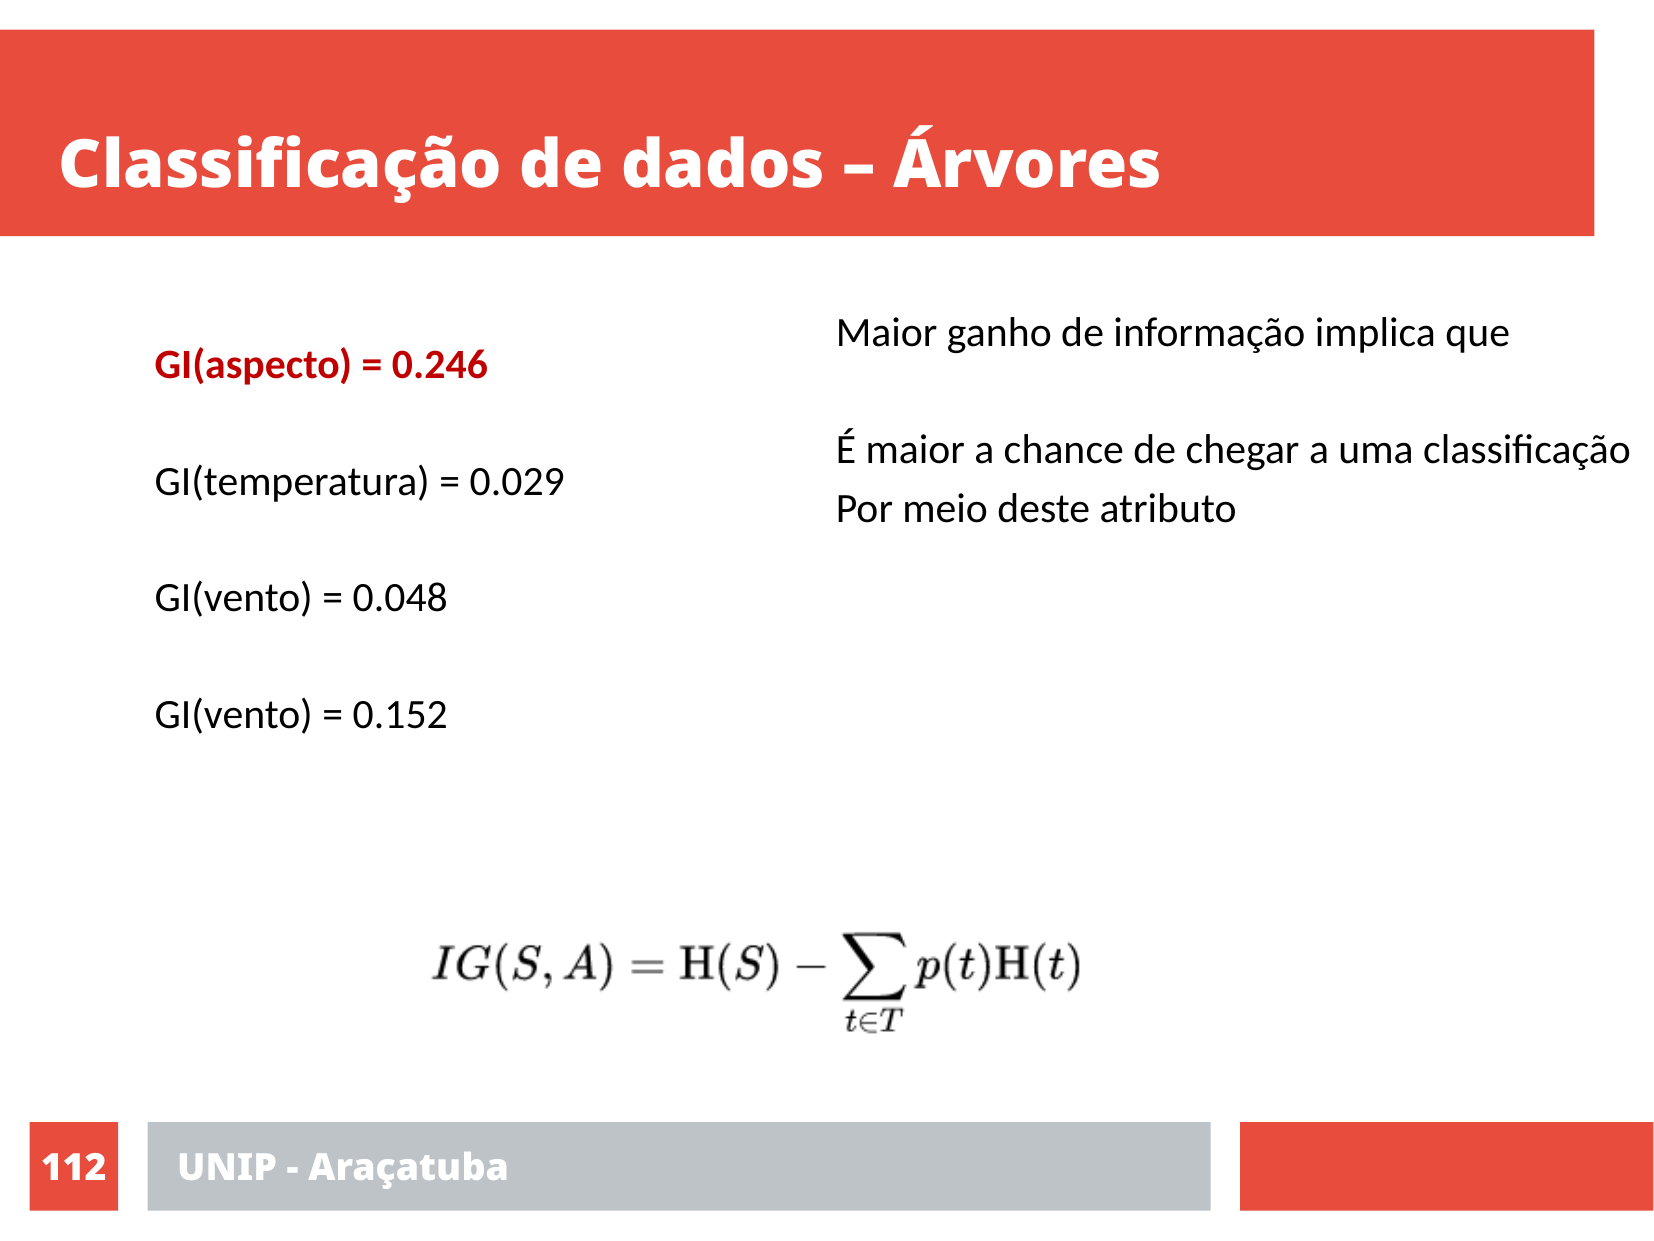

# Classificação de dados – Árvores
GI(aspecto) = 0.246
GI(temperatura) = 0.029
GI(vento) = 0.048
GI(vento) = 0.152
Maior ganho de informação implica que
É maior a chance de chegar a uma classificação
Por meio deste atributo
112
UNIP - Araçatuba